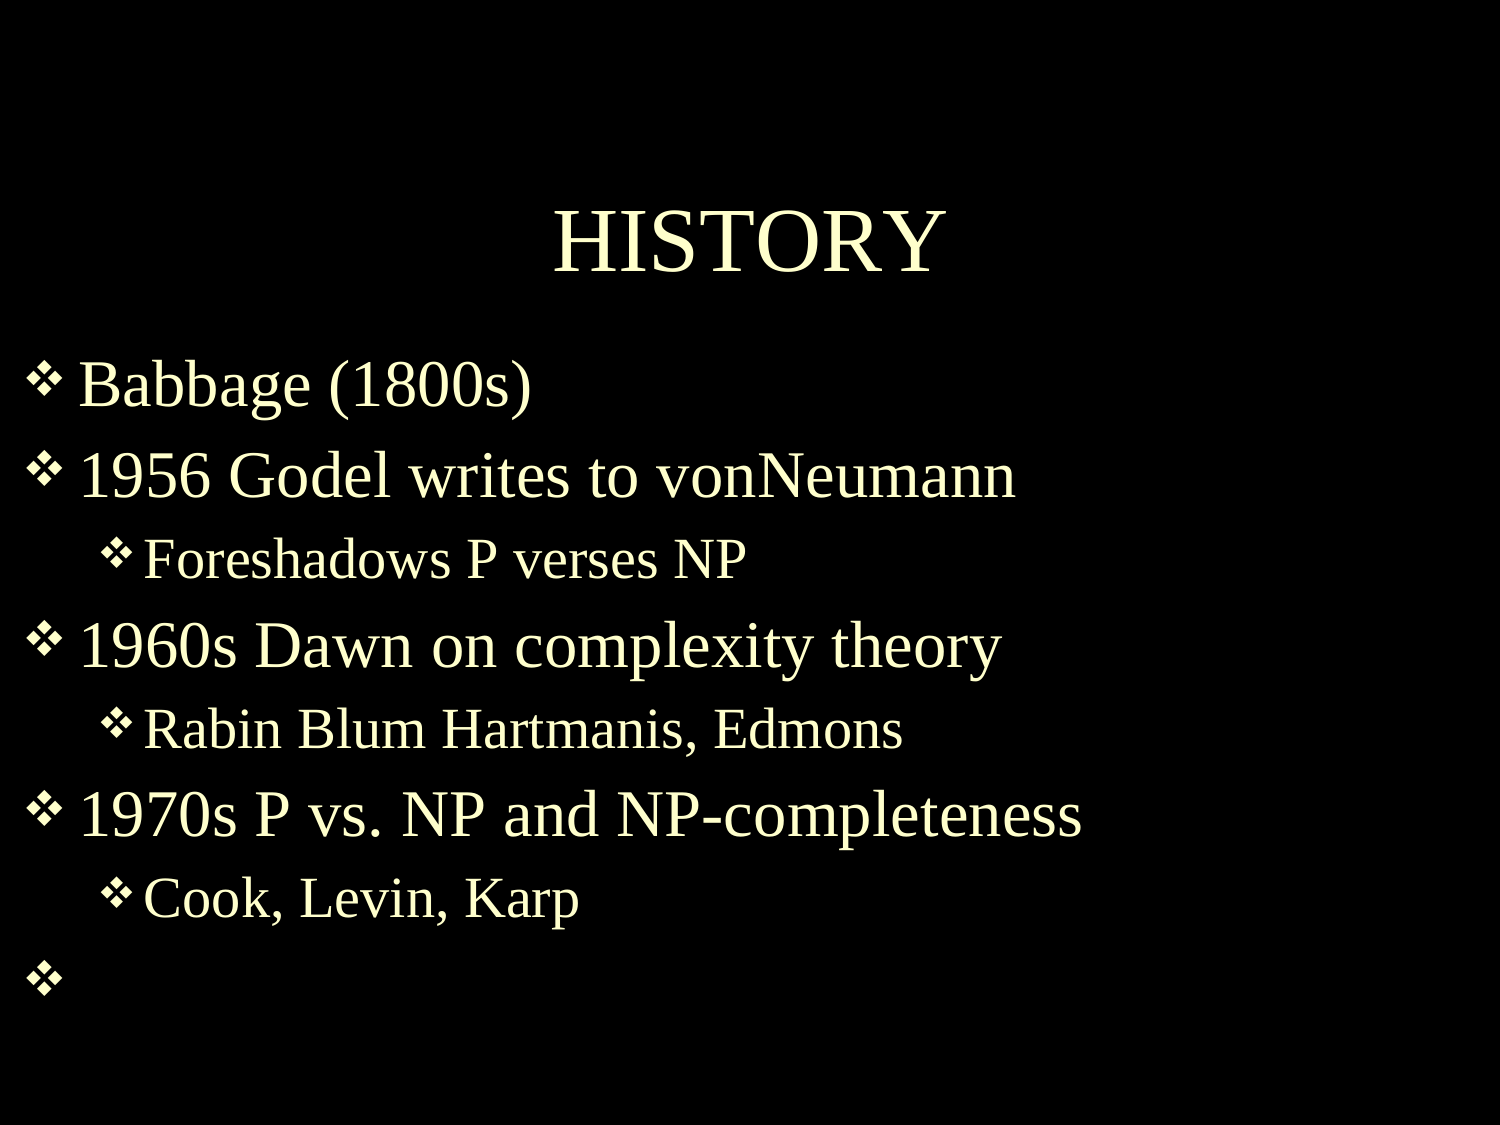

# HISTORY
Babbage (1800s)
1956 Godel writes to vonNeumann
Foreshadows P verses NP
1960s Dawn on complexity theory
Rabin Blum Hartmanis, Edmons
1970s P vs. NP and NP-completeness
Cook, Levin, Karp